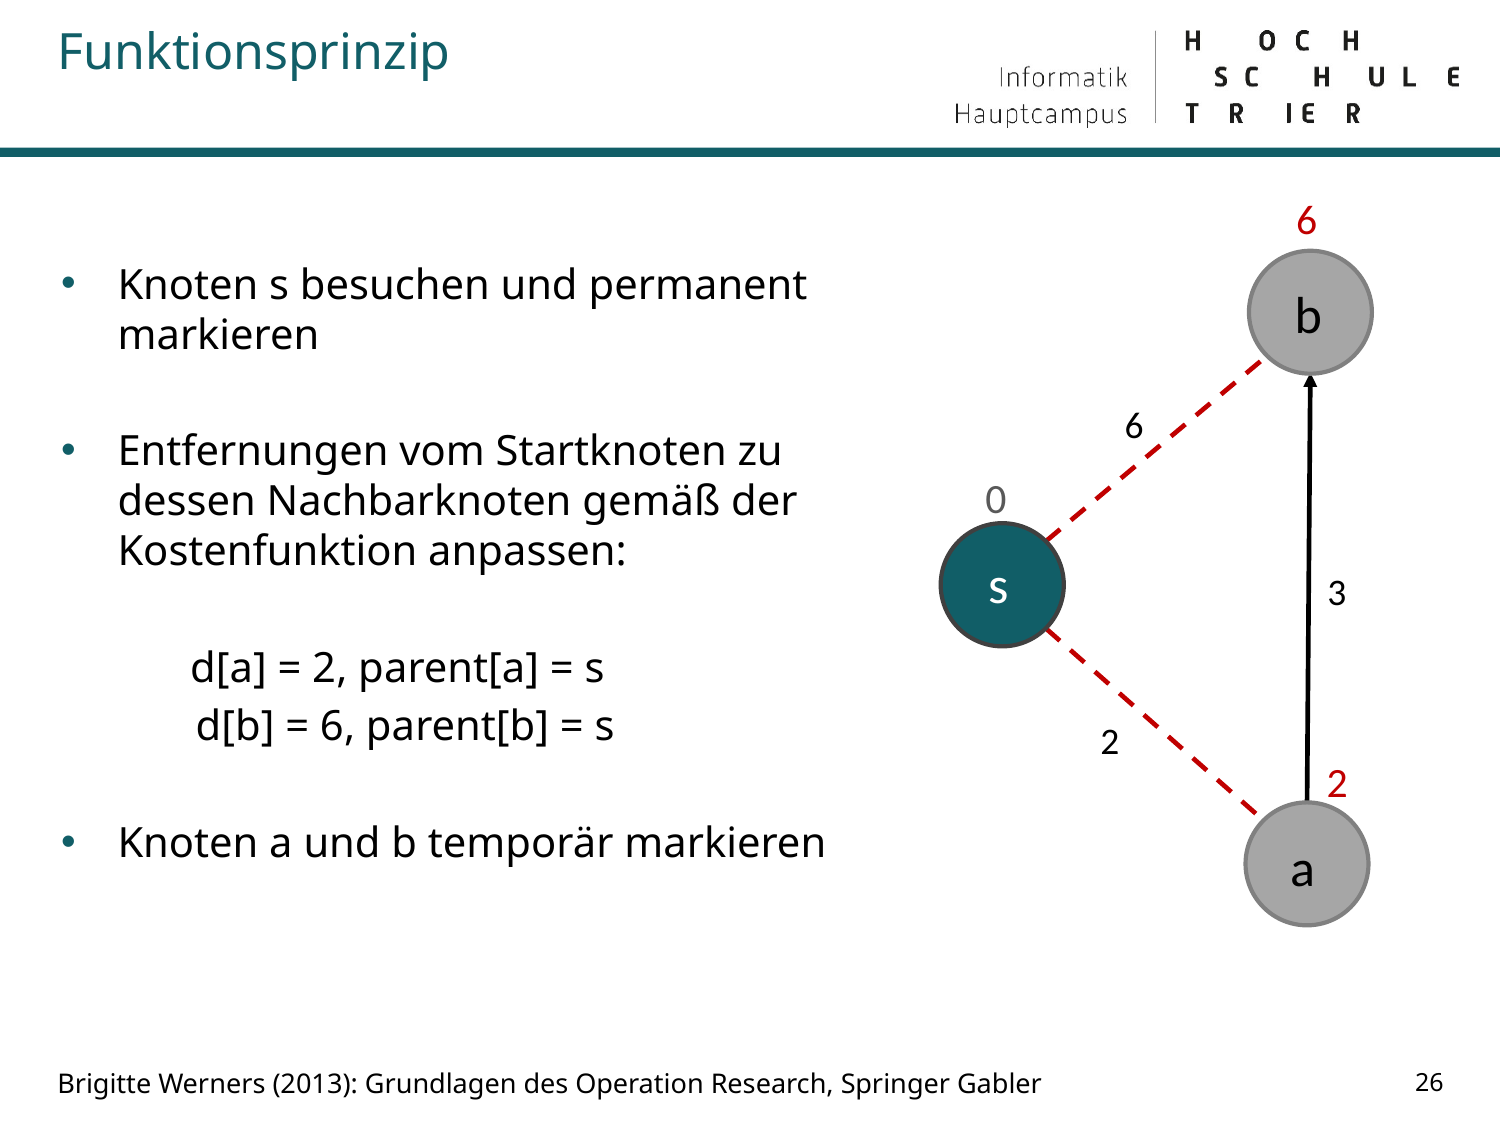

Funktionsprinzip
6
b
6
s
3
2
a
0
2
# Knoten s besuchen und permanent markieren
Entfernungen vom Startknoten zu dessen Nachbarknoten gemäß der Kostenfunktion anpassen:
 d[a] = 2, parent[a] = s
	 d[b] = 6, parent[b] = s
Knoten a und b temporär markieren
Brigitte Werners (2013): Grundlagen des Operation Research, Springer Gabler